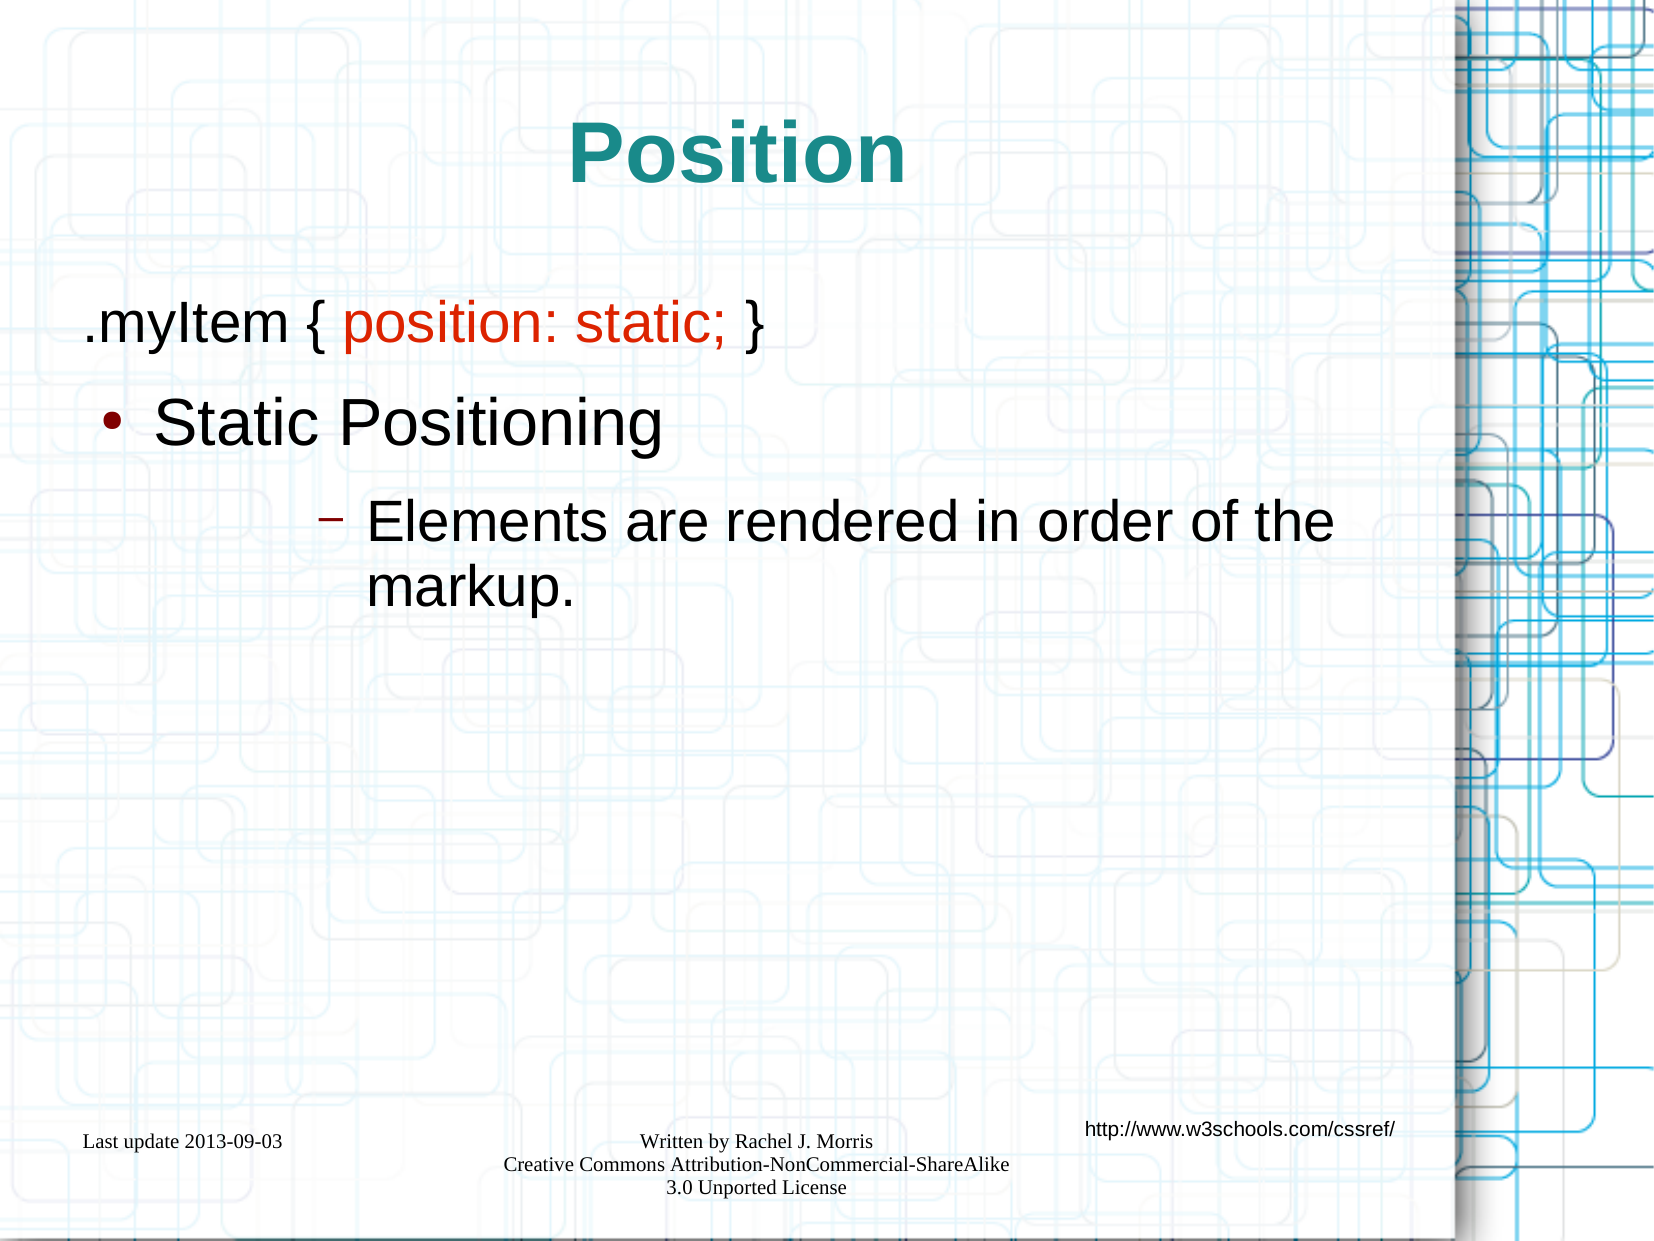

# Position
.myItem { position: static; }
Static Positioning
Elements are rendered in order of the markup.
http://www.w3schools.com/cssref/